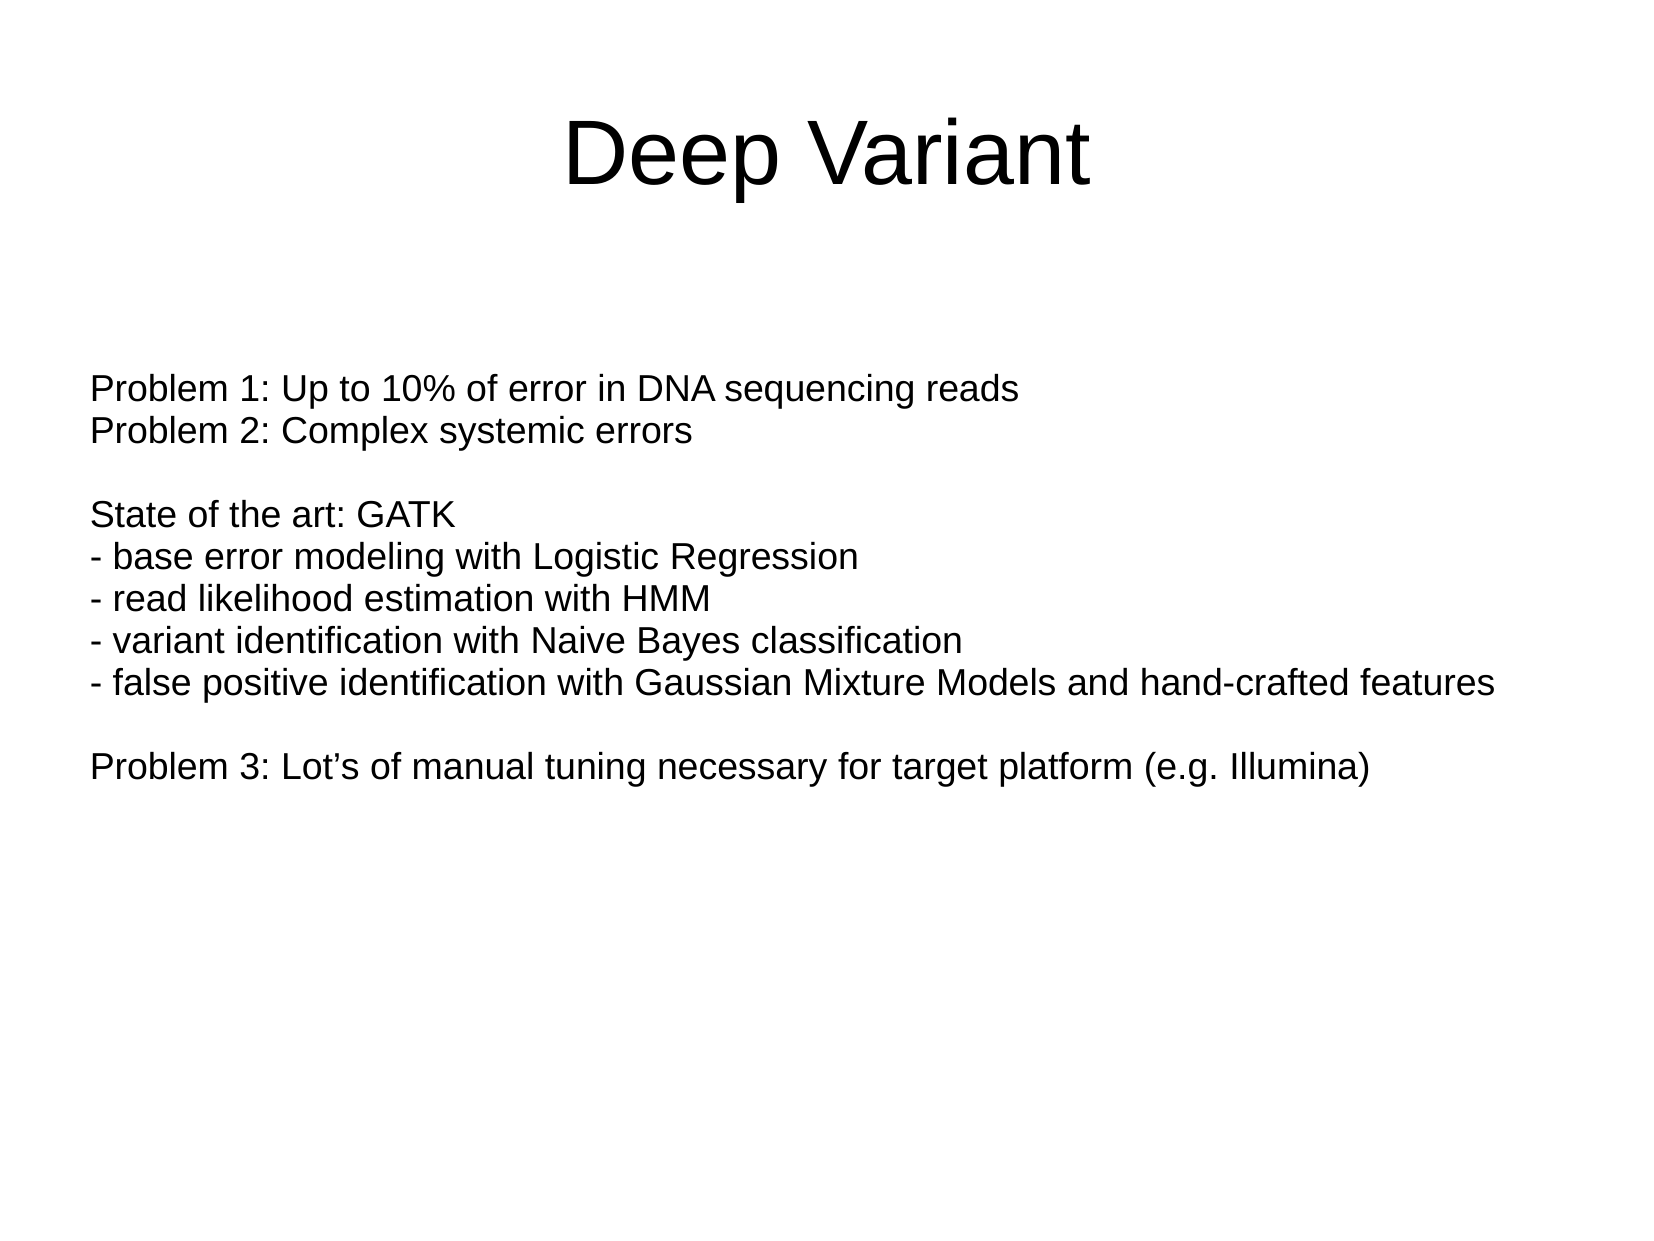

# Deep Variant
Problem 1: Up to 10% of error in DNA sequencing reads
Problem 2: Complex systemic errors
State of the art: GATK
- base error modeling with Logistic Regression
- read likelihood estimation with HMM
- variant identification with Naive Bayes classification
- false positive identification with Gaussian Mixture Models and hand-crafted features
Problem 3: Lot’s of manual tuning necessary for target platform (e.g. Illumina)